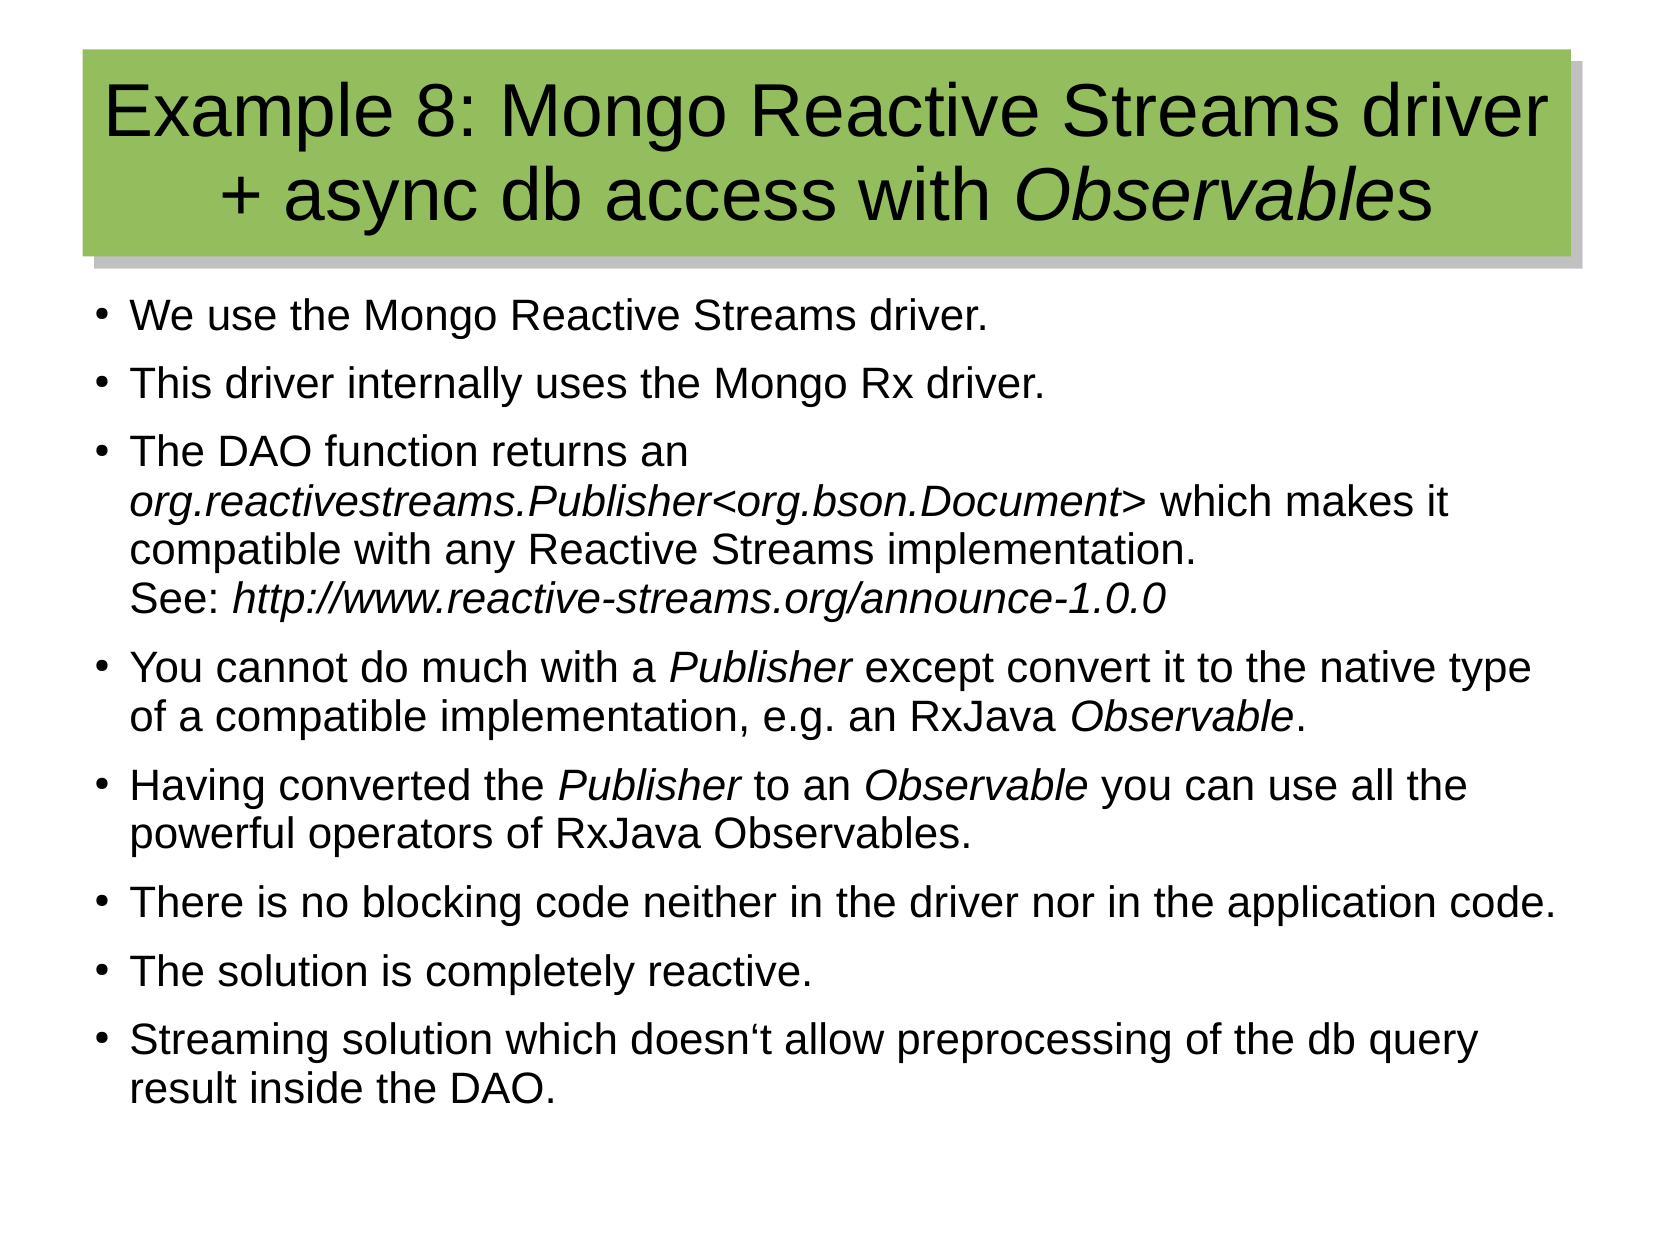

# Example 8: Mongo Reactive Streams driver + async db access with Observables
We use the Mongo Reactive Streams driver.
This driver internally uses the Mongo Rx driver.
The DAO function returns an org.reactivestreams.Publisher<org.bson.Document> which makes it compatible with any Reactive Streams implementation.
See: http://www.reactive-streams.org/announce-1.0.0
You cannot do much with a Publisher except convert it to the native type of a compatible implementation, e.g. an RxJava Observable.
Having converted the Publisher to an Observable you can use all the powerful operators of RxJava Observables.
There is no blocking code neither in the driver nor in the application code.
The solution is completely reactive.
Streaming solution which doesn‘t allow preprocessing of the db query result inside the DAO.